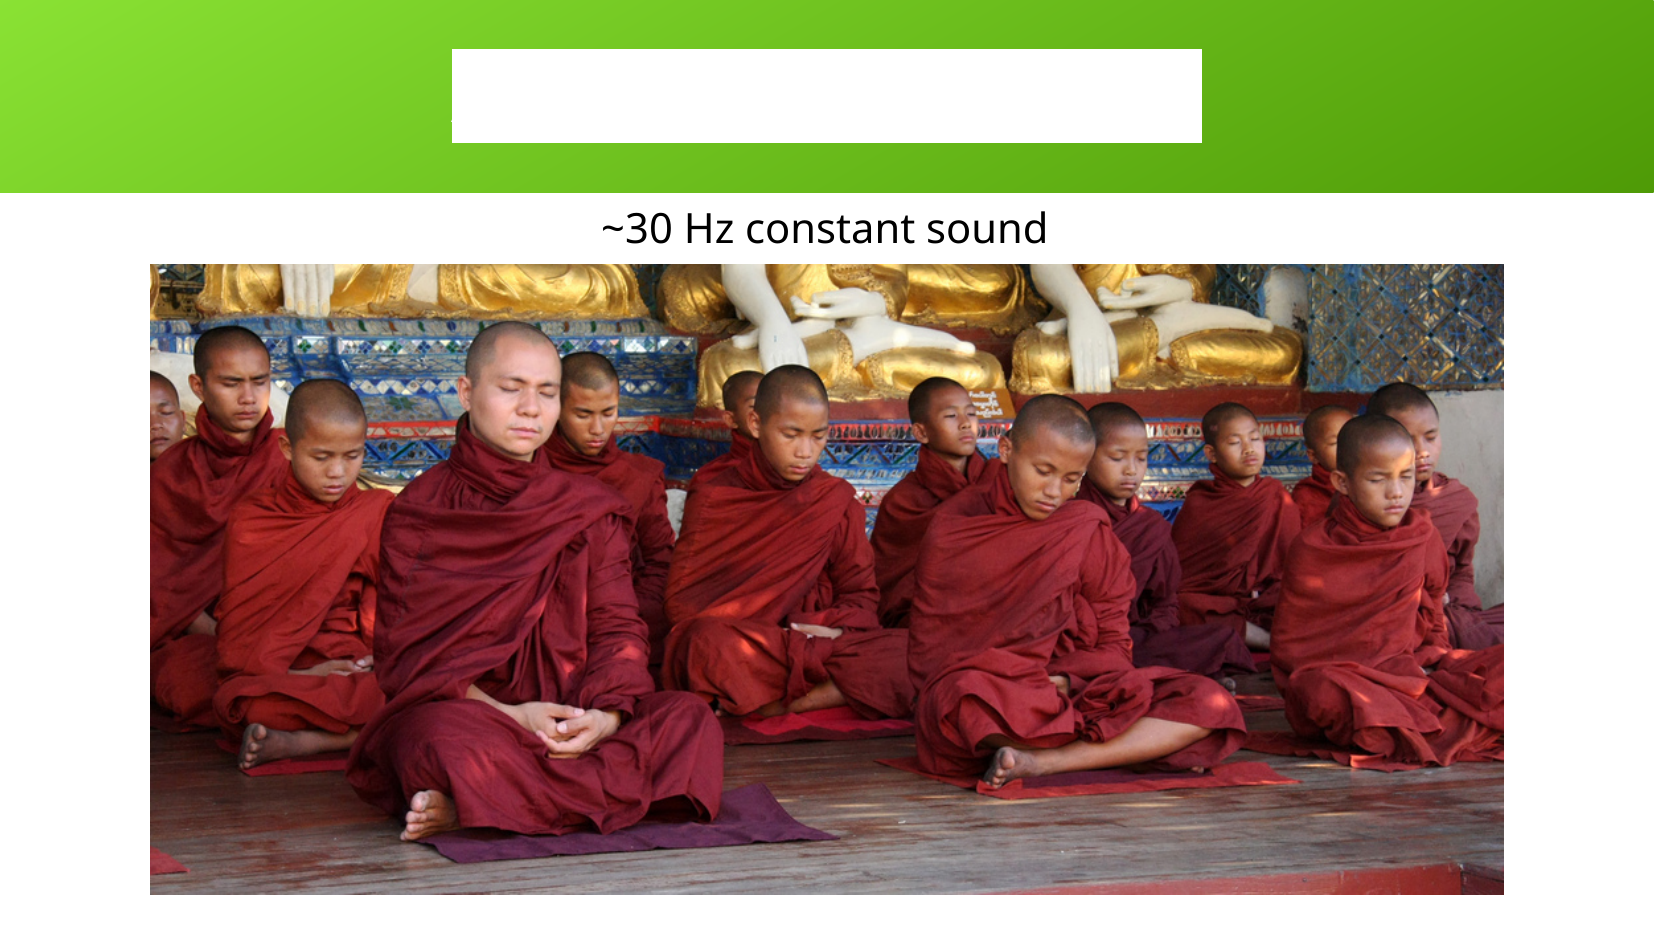

# A plausible explanation
~30 Hz constant sound